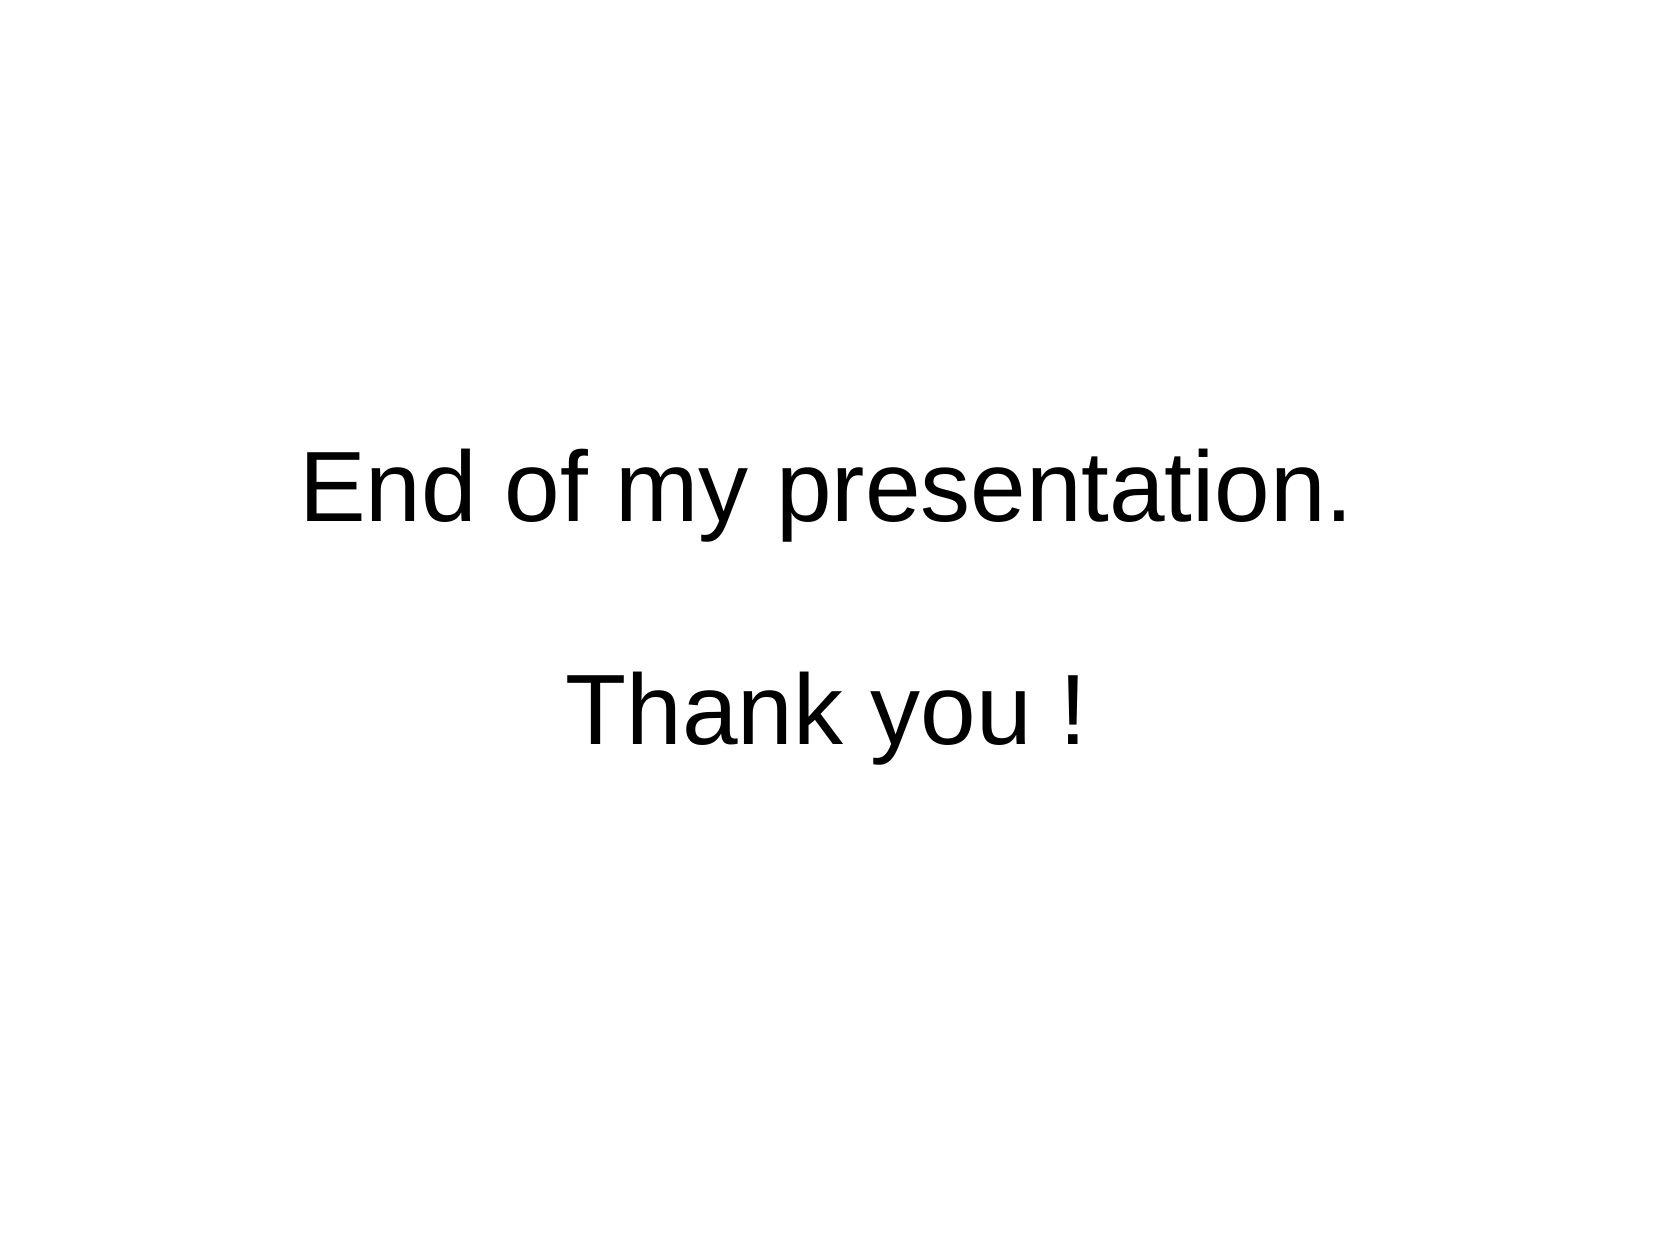

End of my presentation.
Thank you !